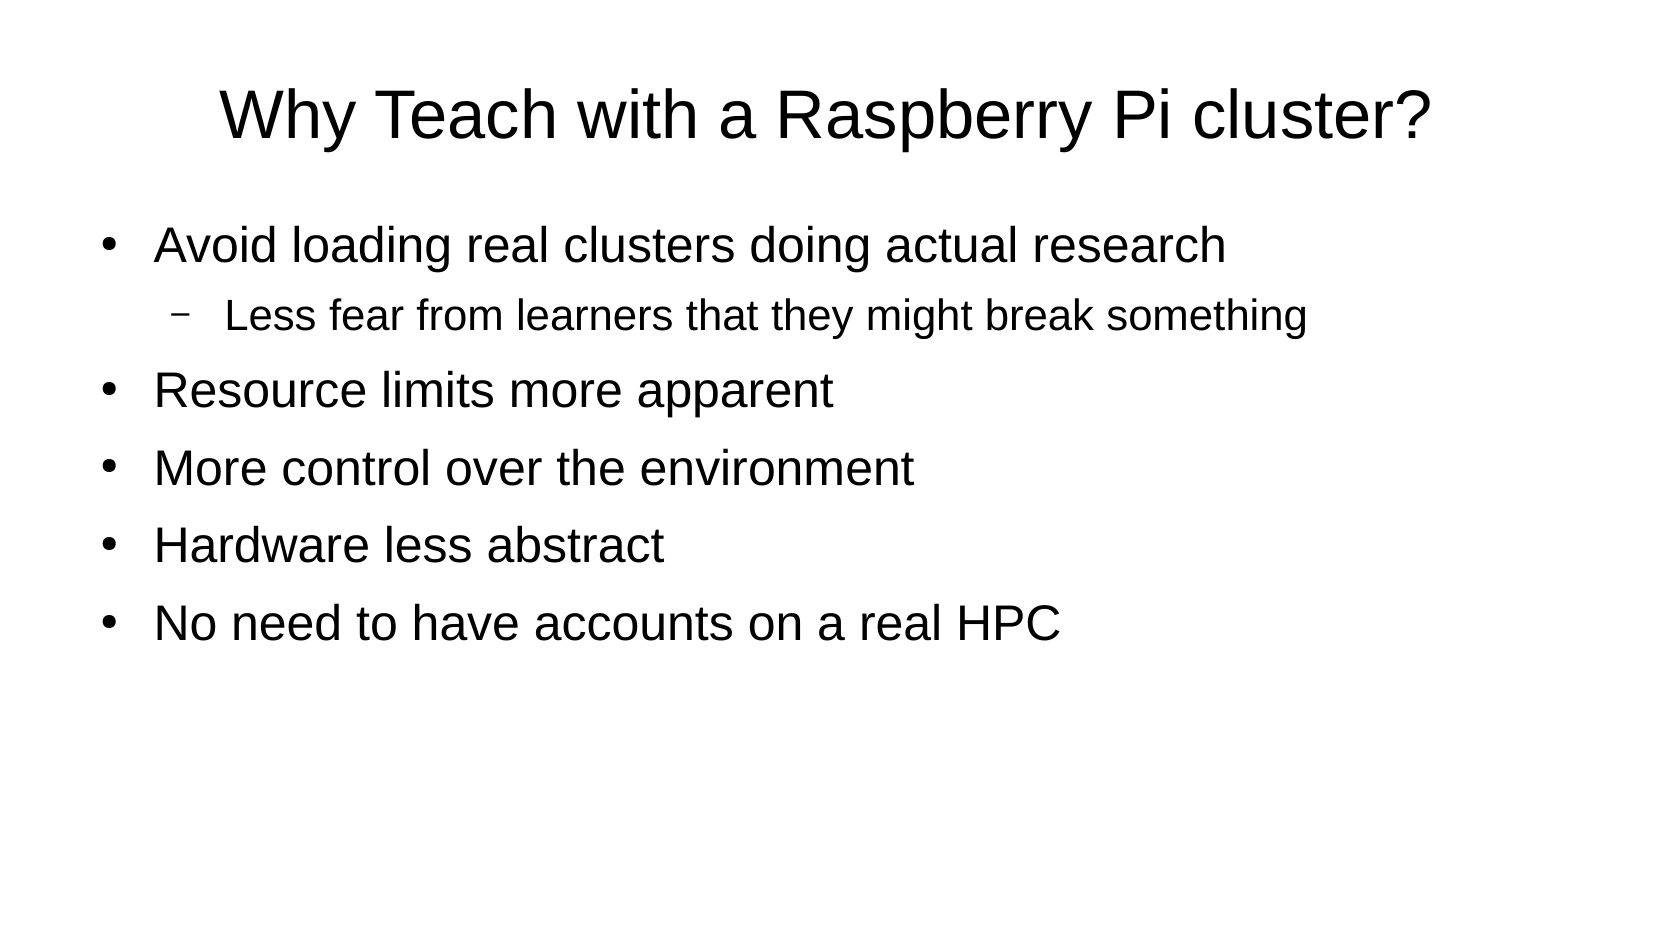

# Why Teach with a Raspberry Pi cluster?
Avoid loading real clusters doing actual research
Less fear from learners that they might break something
Resource limits more apparent
More control over the environment
Hardware less abstract
No need to have accounts on a real HPC